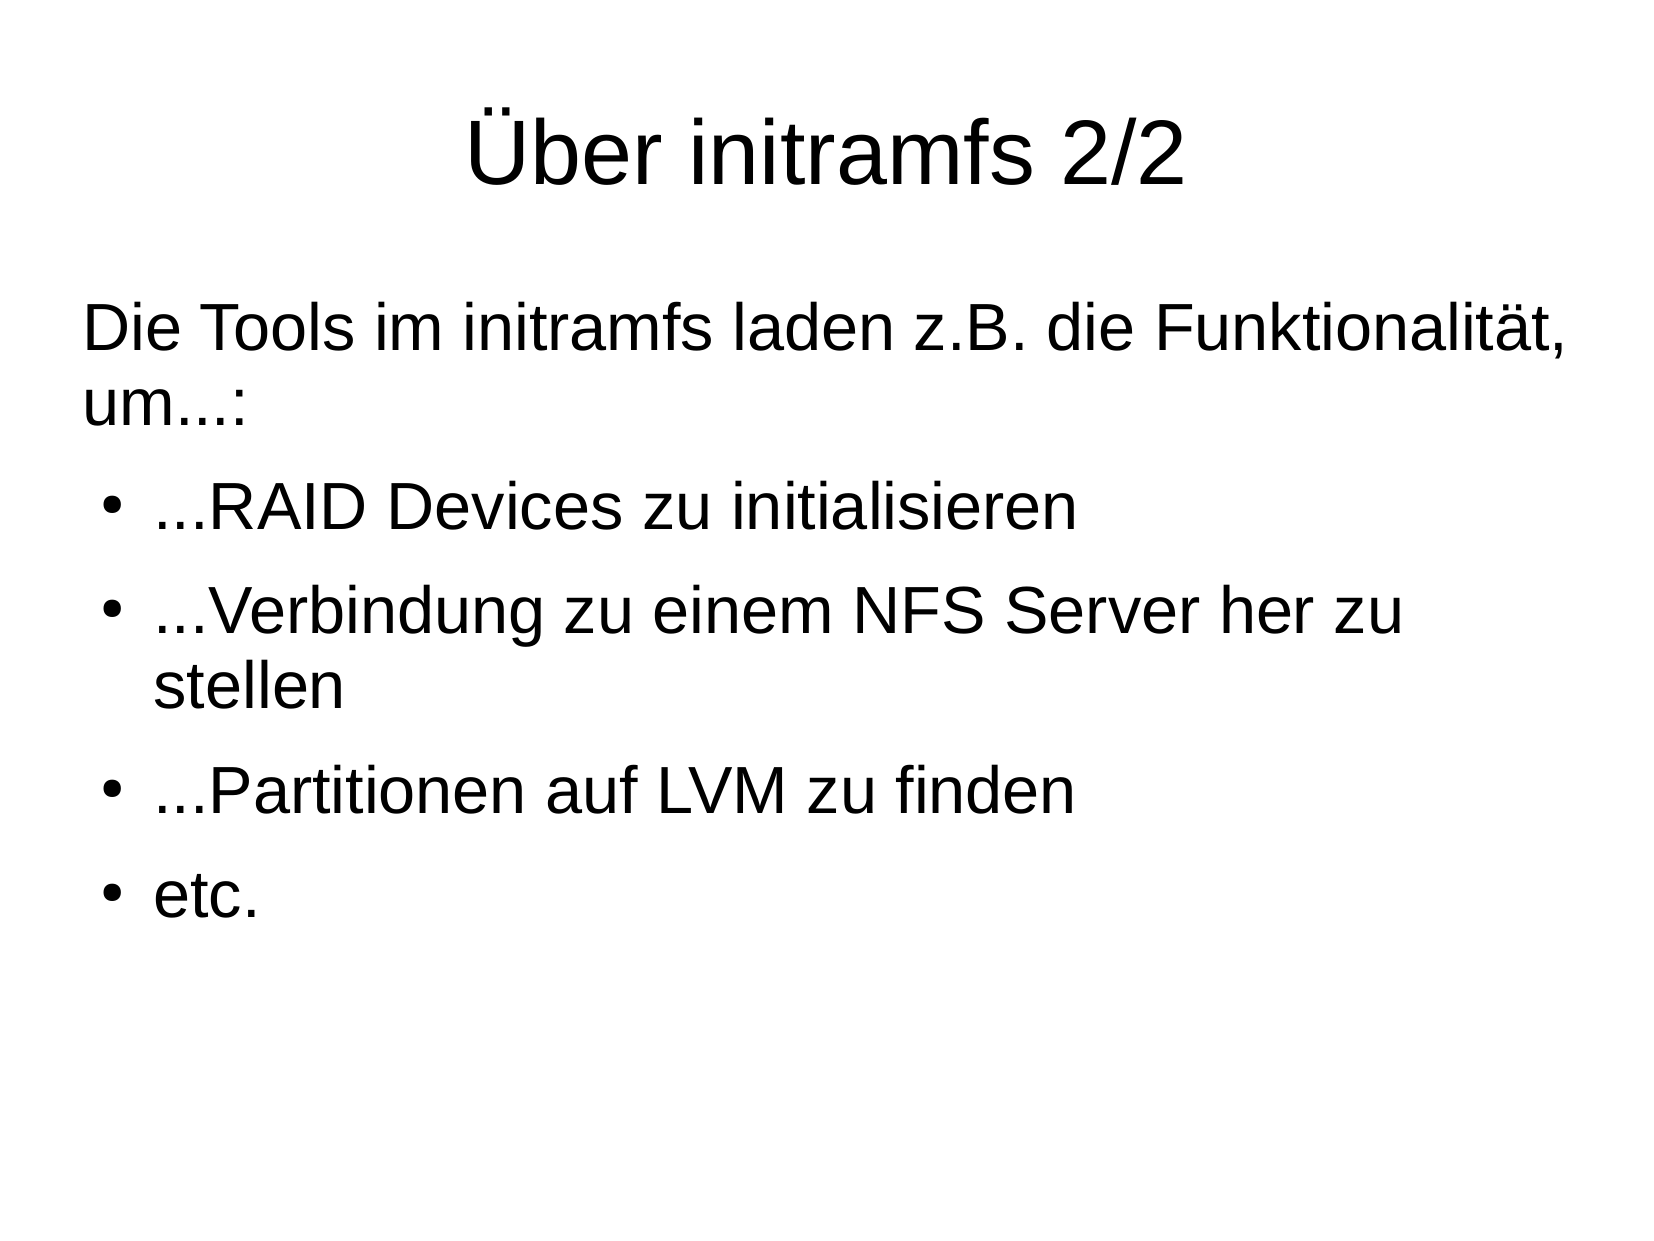

# Über initramfs 2/2
Die Tools im initramfs laden z.B. die Funktionalität, um...:
...RAID Devices zu initialisieren
...Verbindung zu einem NFS Server her zu stellen
...Partitionen auf LVM zu finden
etc.